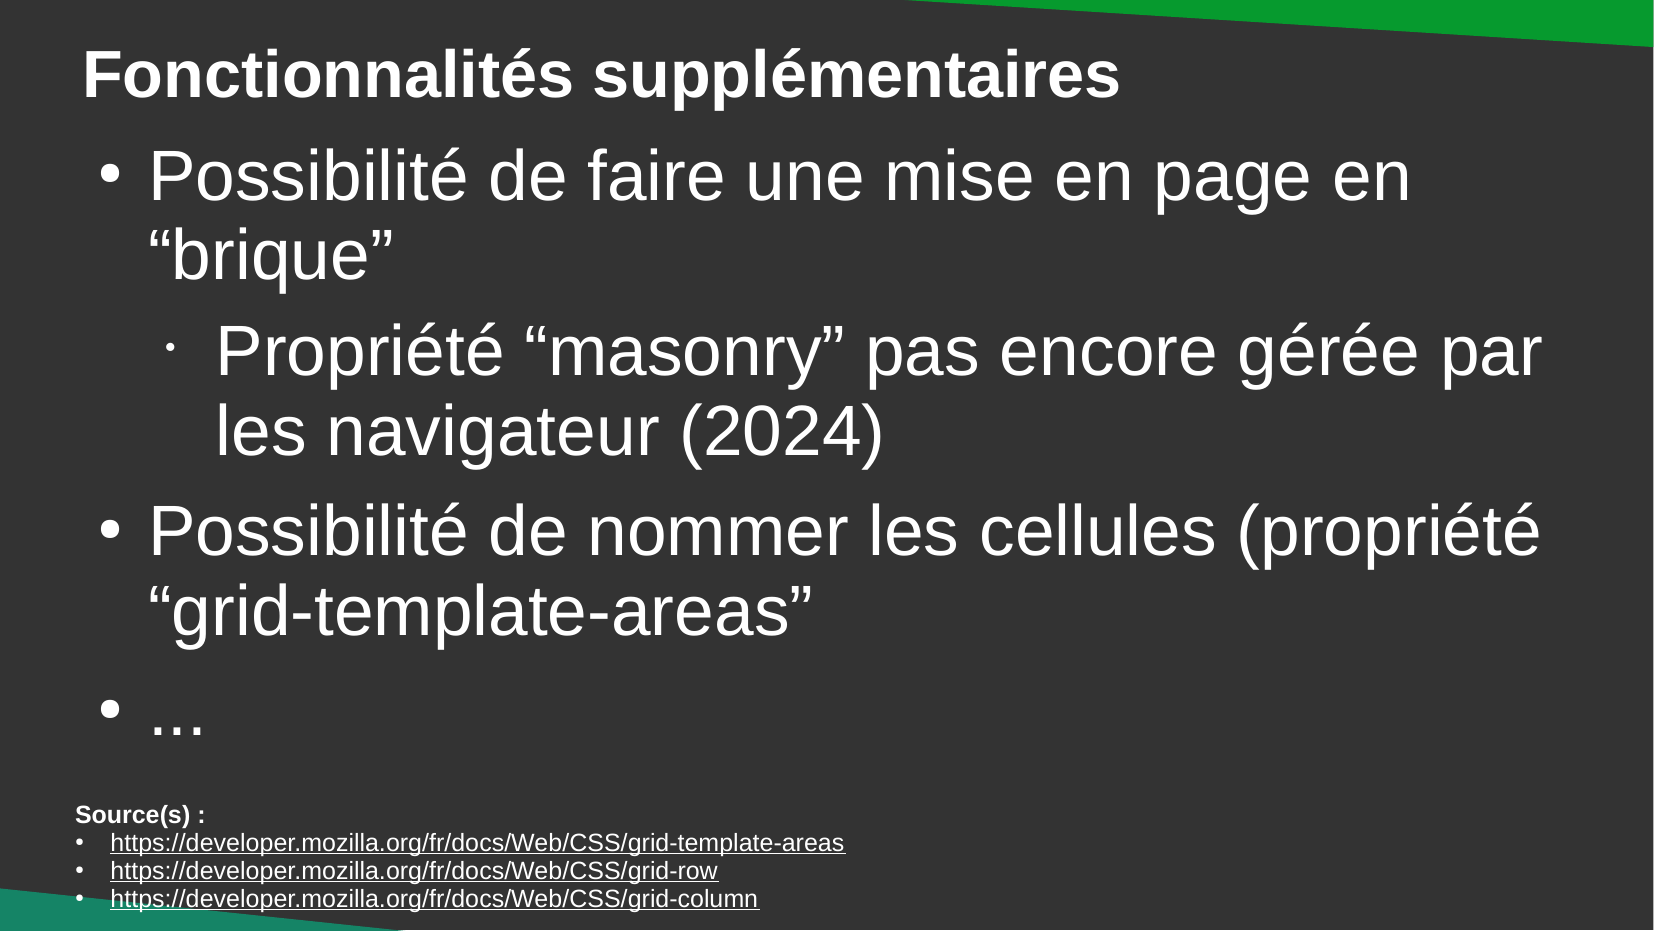

# Fonctionnalités supplémentaires
Possibilité de faire une mise en page en “brique”
Propriété “masonry” pas encore gérée par les navigateur (2024)
Possibilité de nommer les cellules (propriété “grid-template-areas”
...
Source(s) :
https://developer.mozilla.org/fr/docs/Web/CSS/grid-template-areas
https://developer.mozilla.org/fr/docs/Web/CSS/grid-row
https://developer.mozilla.org/fr/docs/Web/CSS/grid-column